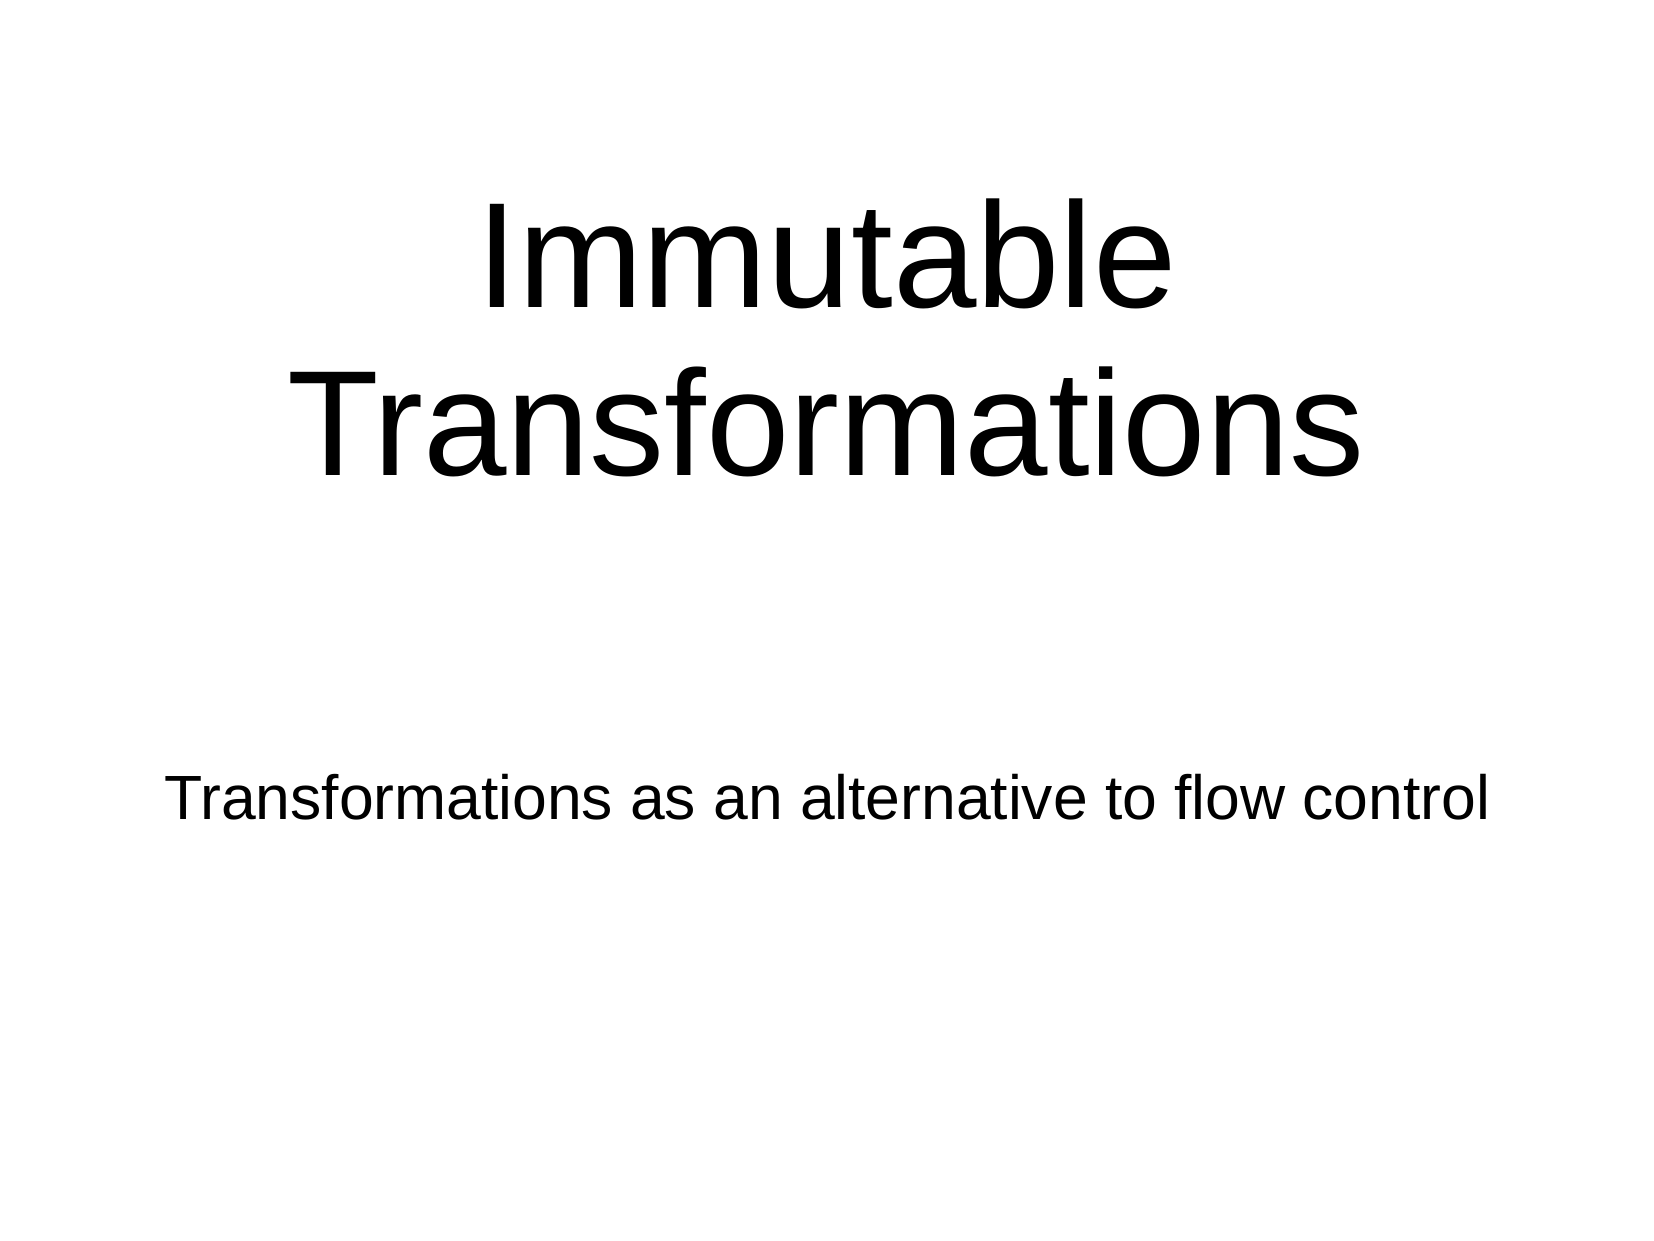

# Immutable Transformations
Transformations as an alternative to flow control